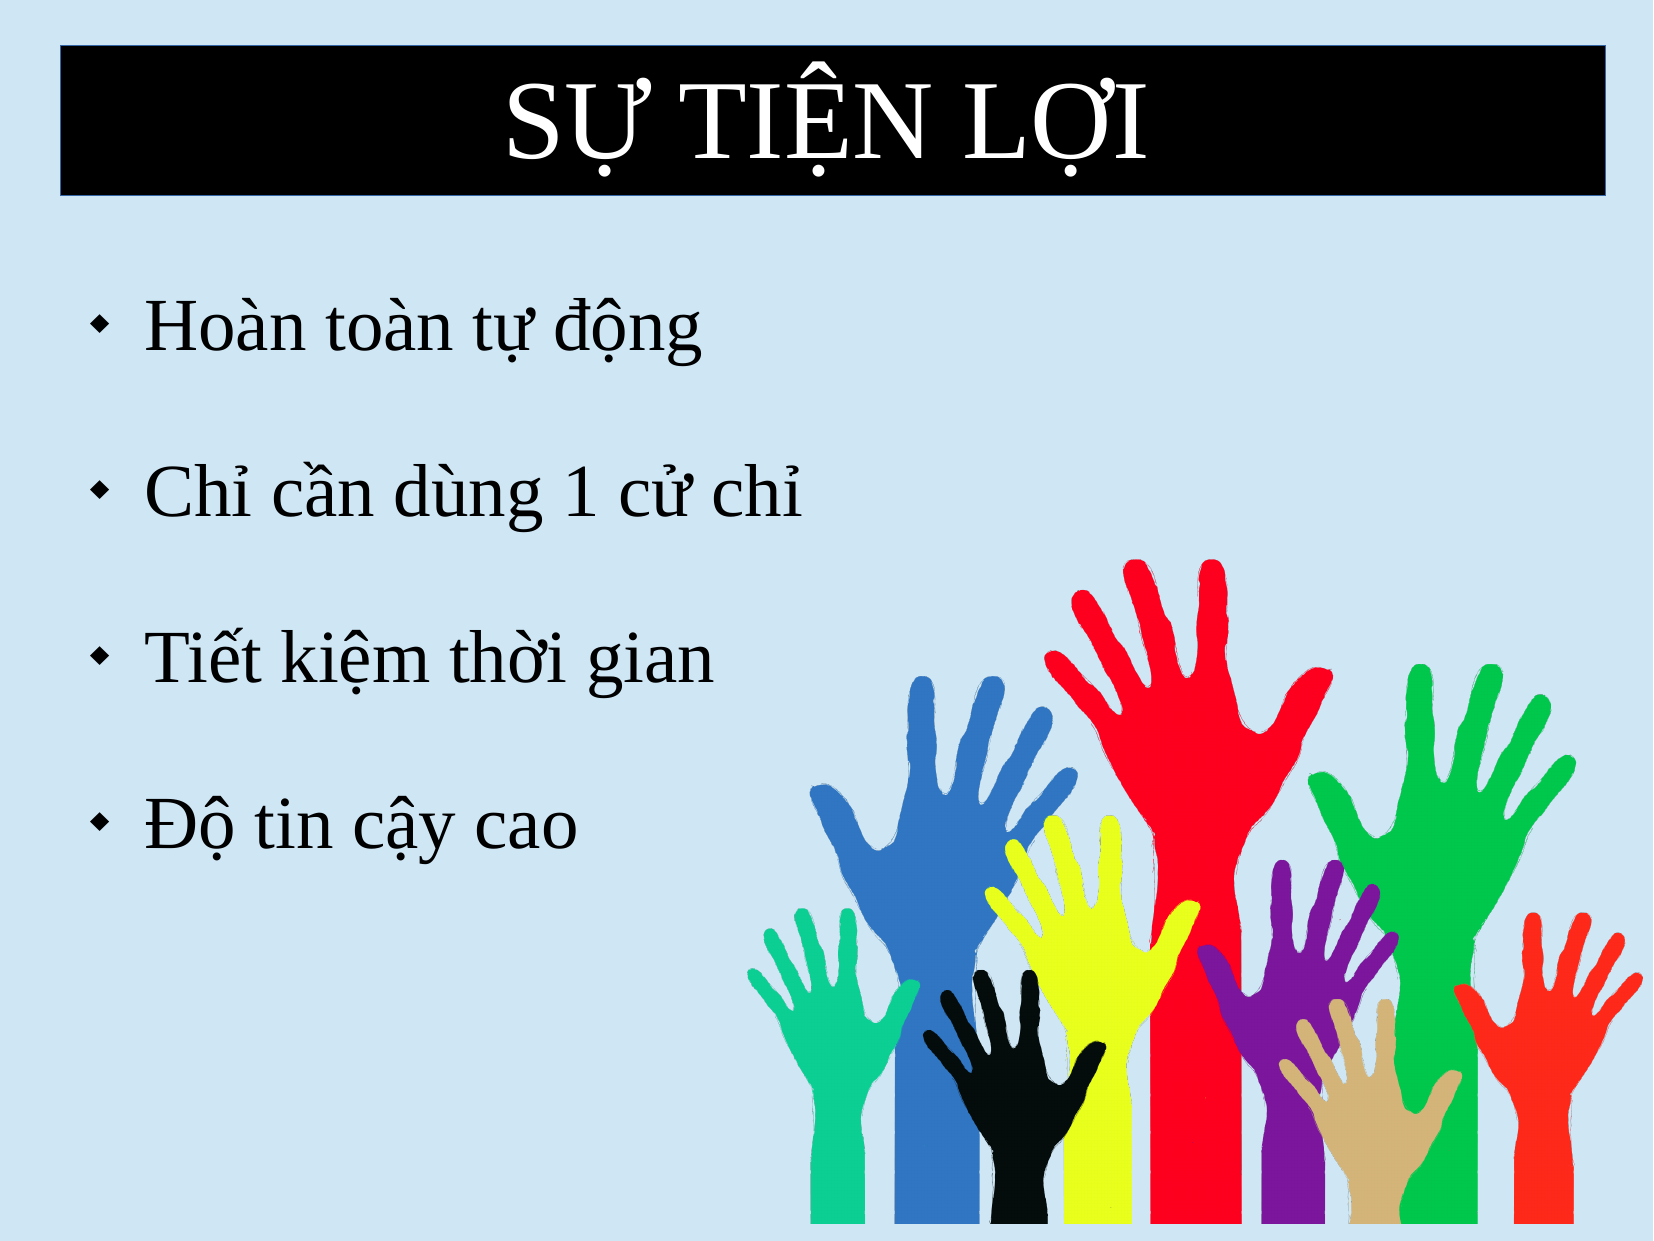

# SỰ TIỆN LỢI
 Hoàn toàn tự động
 Chỉ cần dùng 1 cử chỉ
 Tiết kiệm thời gian
 Độ tin cậy cao